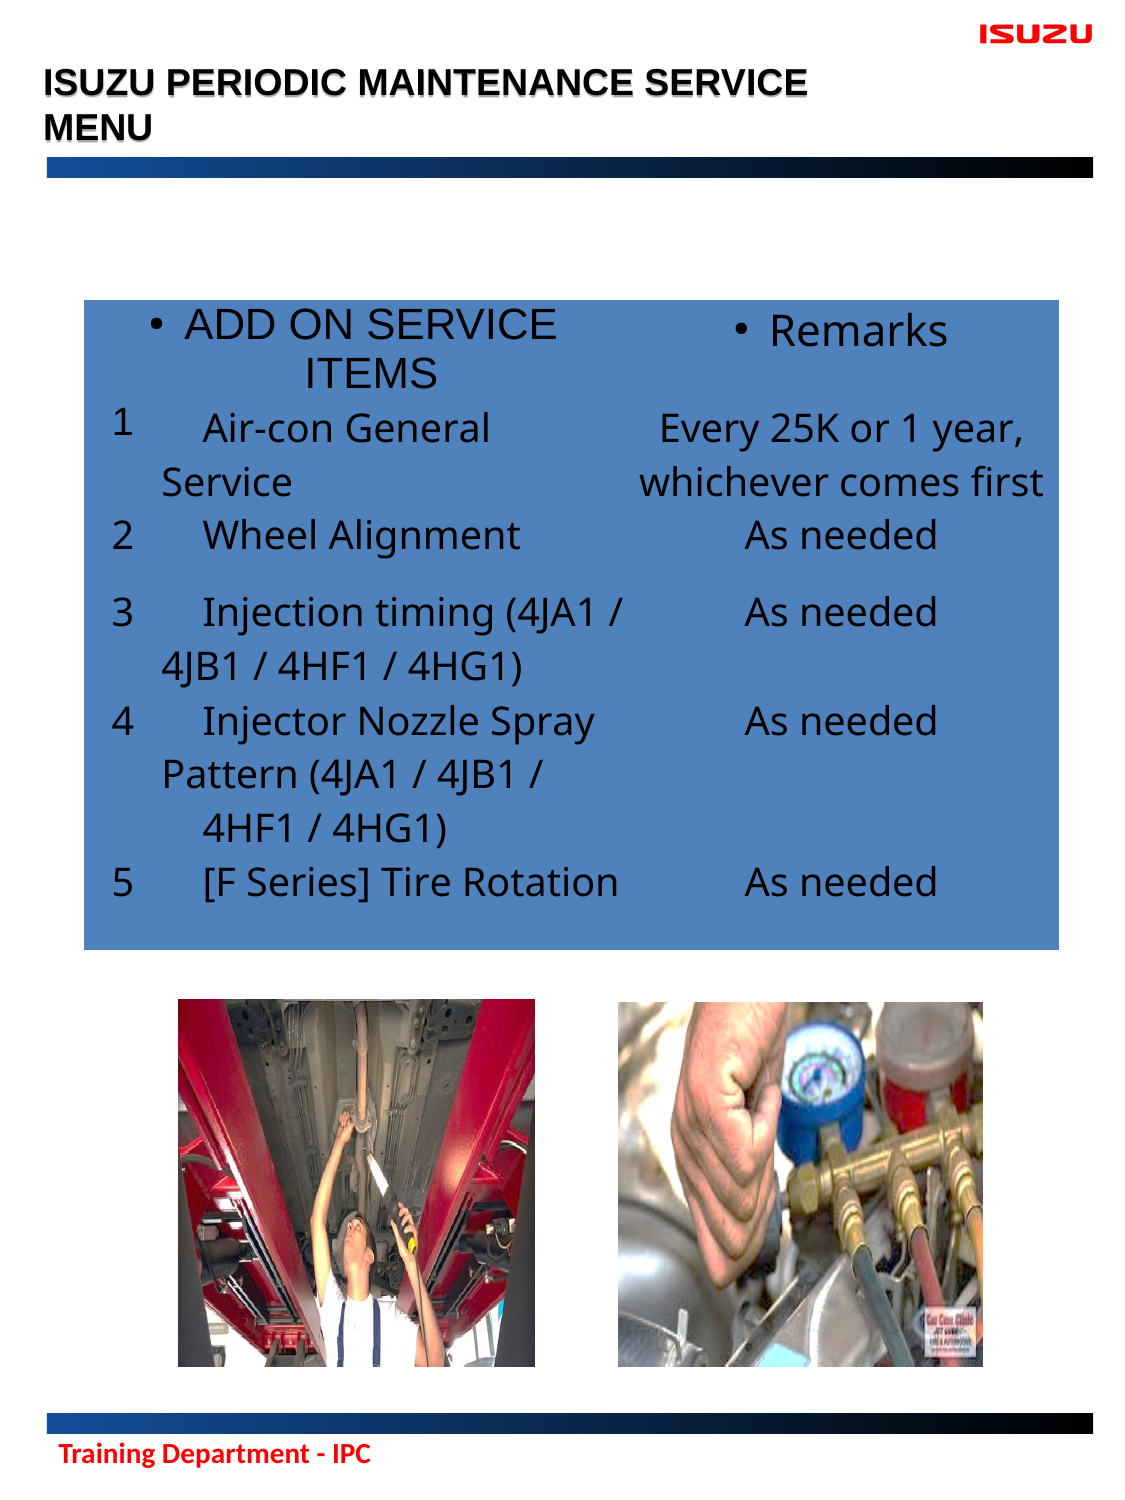

ISUZU PERIODIC MAINTENANCE SERVICE MENU
| ADD ON SERVICE ITEMS | Remarks |
| --- | --- |
| 1 | Air-con General Service | Every 25K or 1 year, whichever comes first |
| --- | --- | --- |
| 2 | Wheel Alignment | As needed |
| 3 | Injection timing (4JA1 / 4JB1 / 4HF1 / 4HG1) | As needed |
| 4 | Injector Nozzle Spray Pattern (4JA1 / 4JB1 / 4HF1 / 4HG1) | As needed |
| 5 | [F Series] Tire Rotation | As needed |